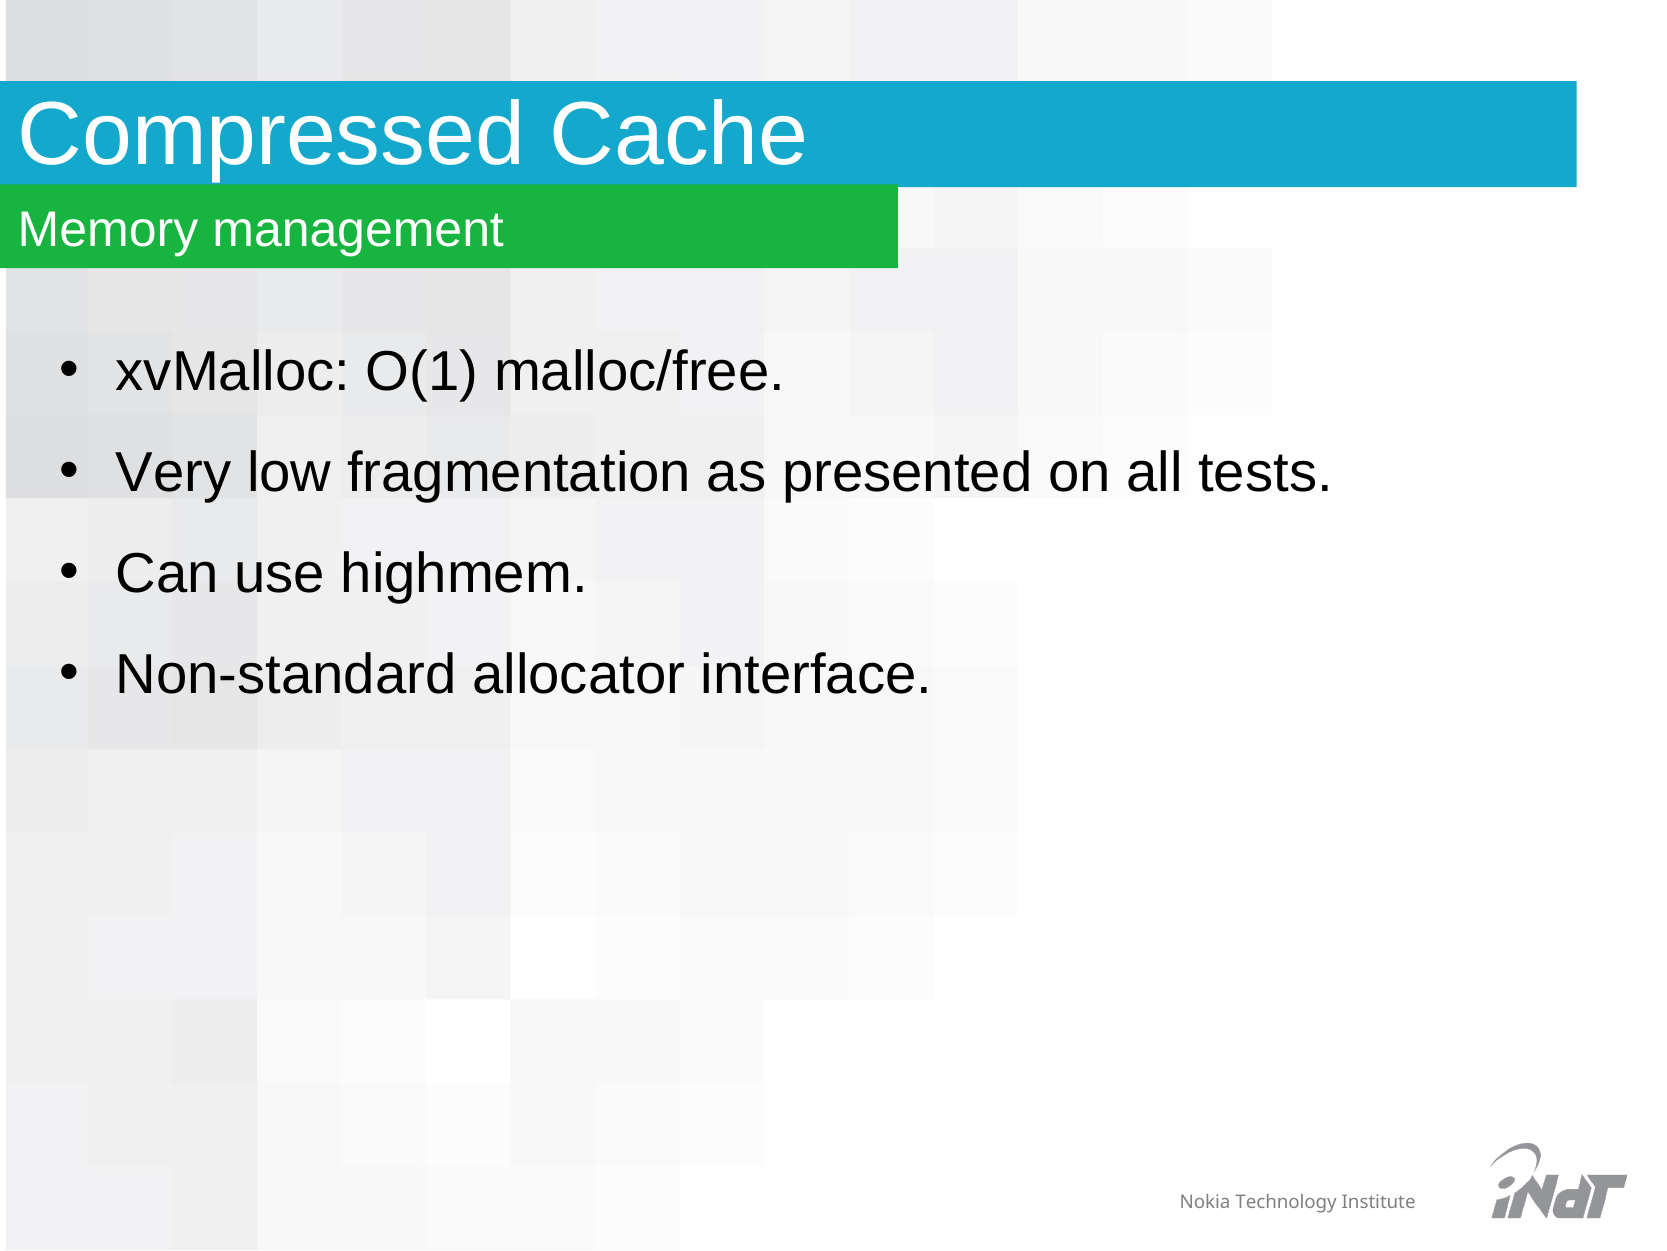

Compressed Cache
Memory management
# xvMalloc: O(1) malloc/free.
Very low fragmentation as presented on all tests.
Can use highmem.
Non-standard allocator interface.